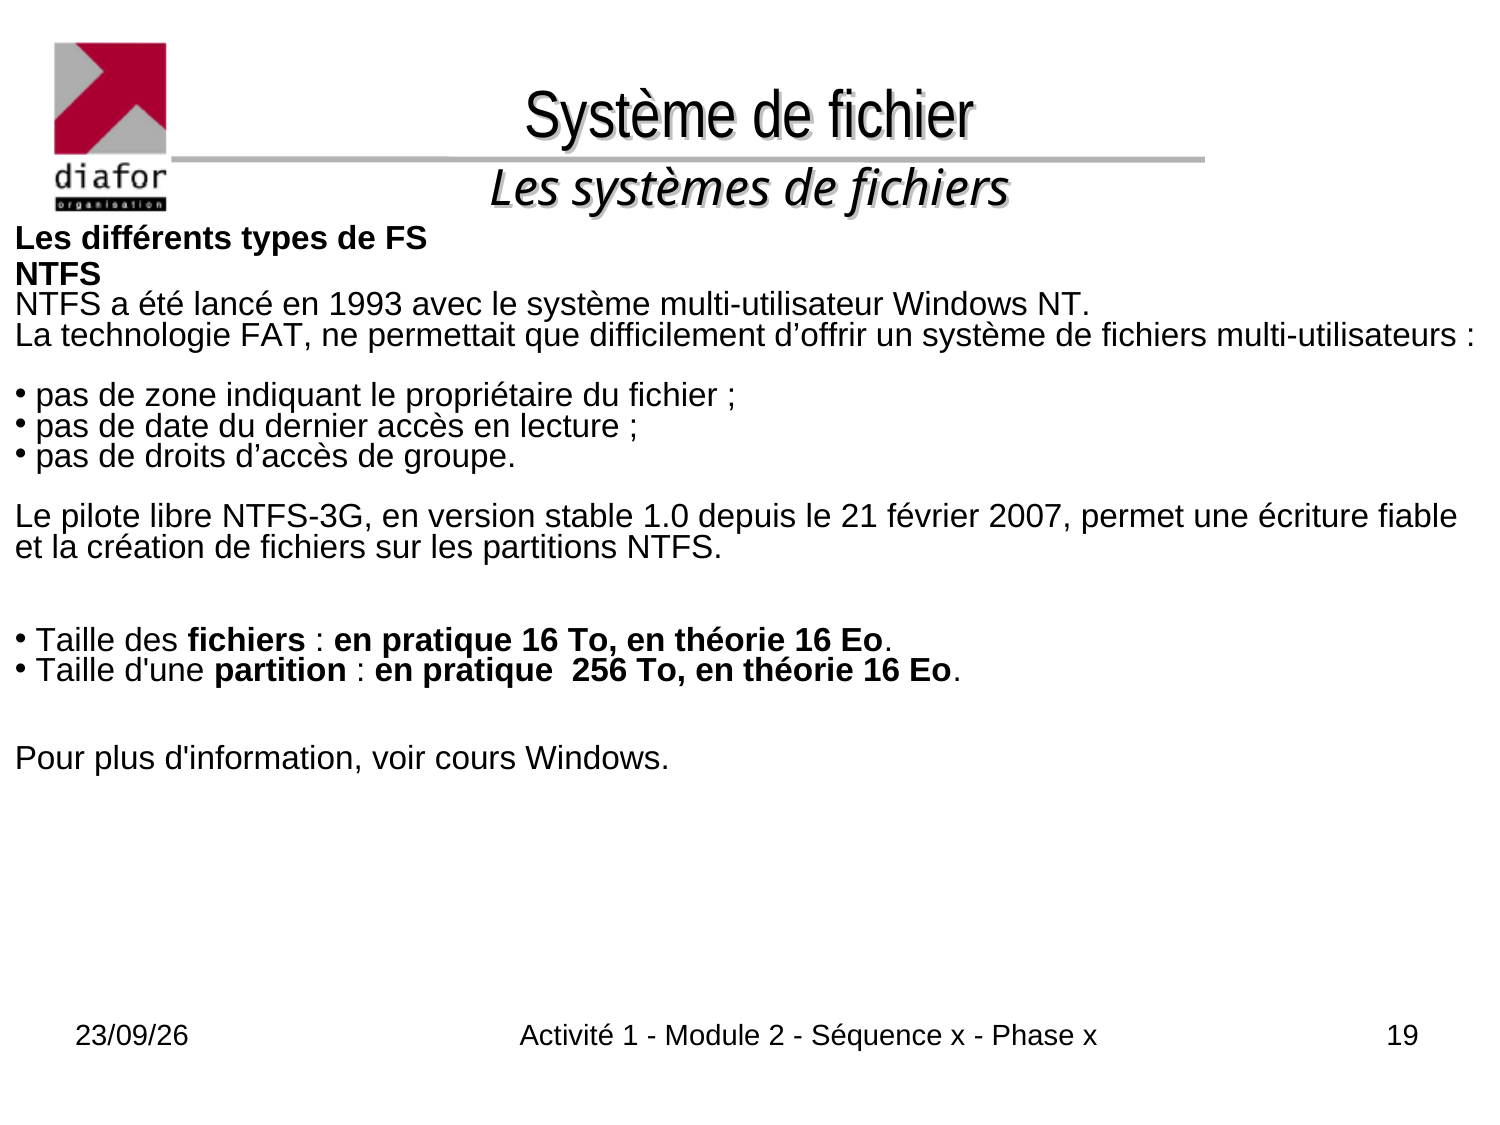

# Système de fichier Les systèmes de fichiers
Les différents types de FS
NTFS
NTFS a été lancé en 1993 avec le système multi-utilisateur Windows NT.
La technologie FAT, ne permettait que difficilement d’offrir un système de fichiers multi-utilisateurs :
 pas de zone indiquant le propriétaire du fichier ;
 pas de date du dernier accès en lecture ;
 pas de droits d’accès de groupe.
Le pilote libre NTFS-3G, en version stable 1.0 depuis le 21 février 2007, permet une écriture fiable
et la création de fichiers sur les partitions NTFS.
 Taille des fichiers : en pratique 16 To, en théorie 16 Eo.
 Taille d'une partition : en pratique 256 To, en théorie 16 Eo.
Pour plus d'information, voir cours Windows.
Activité 1 - Module 2 - Séquence x - Phase x
19